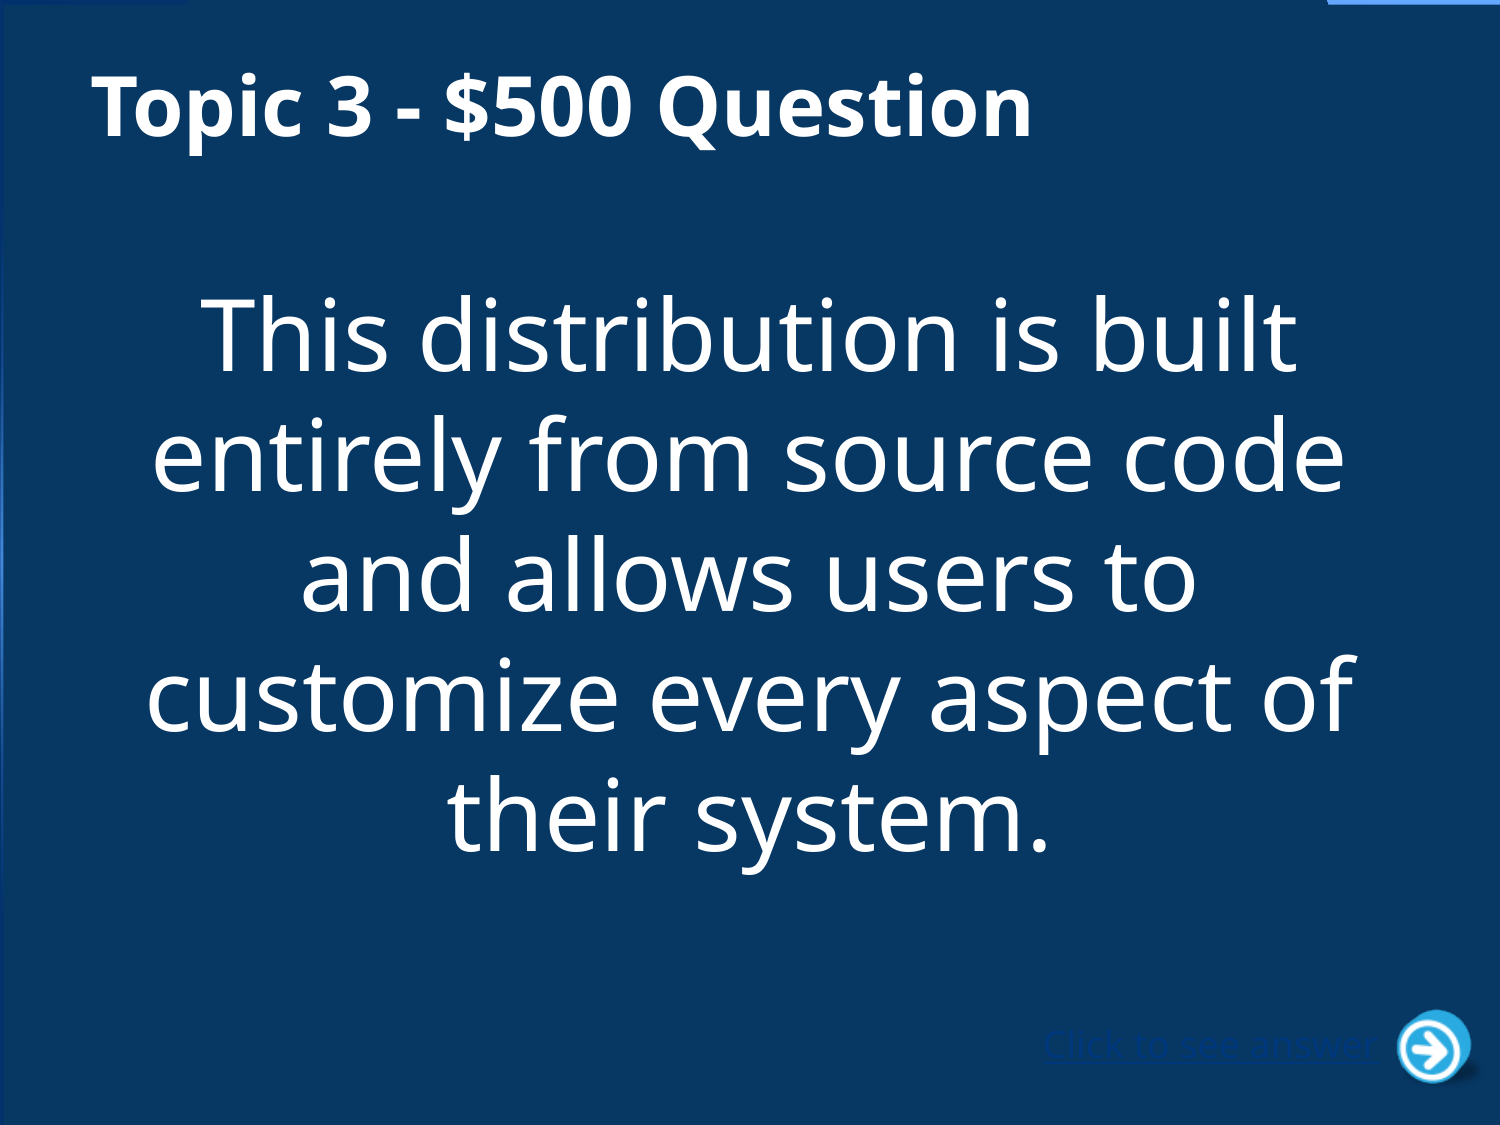

Topic 3 - $500 Question
# This distribution is built entirely from source code and allows users to customize every aspect of their system.
Click to see answer